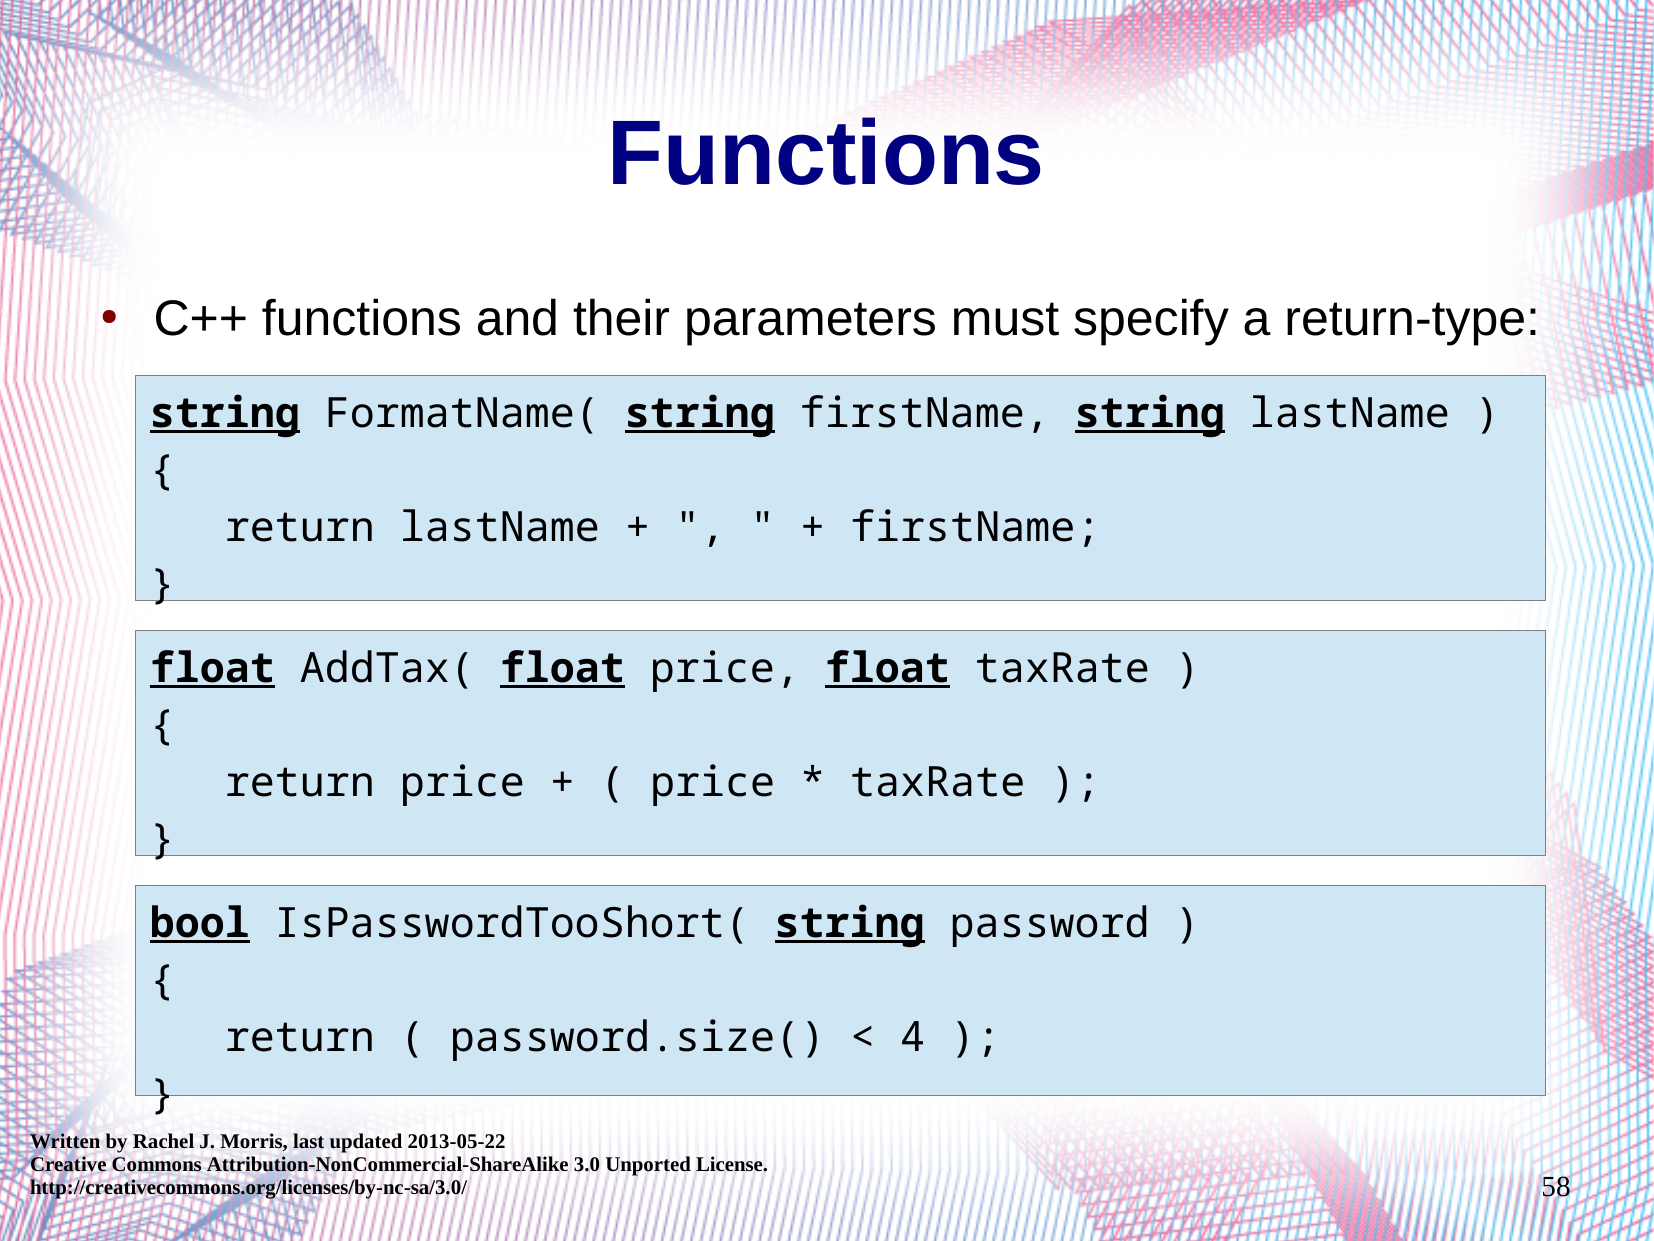

# Functions
C++ functions and their parameters must specify a return-type:
string FormatName( string firstName, string lastName )
{
	return lastName + ", " + firstName;
}
float AddTax( float price, float taxRate )
{
	return price + ( price * taxRate );
}
bool IsPasswordTooShort( string password )
{
	return ( password.size() < 4 );
}
58